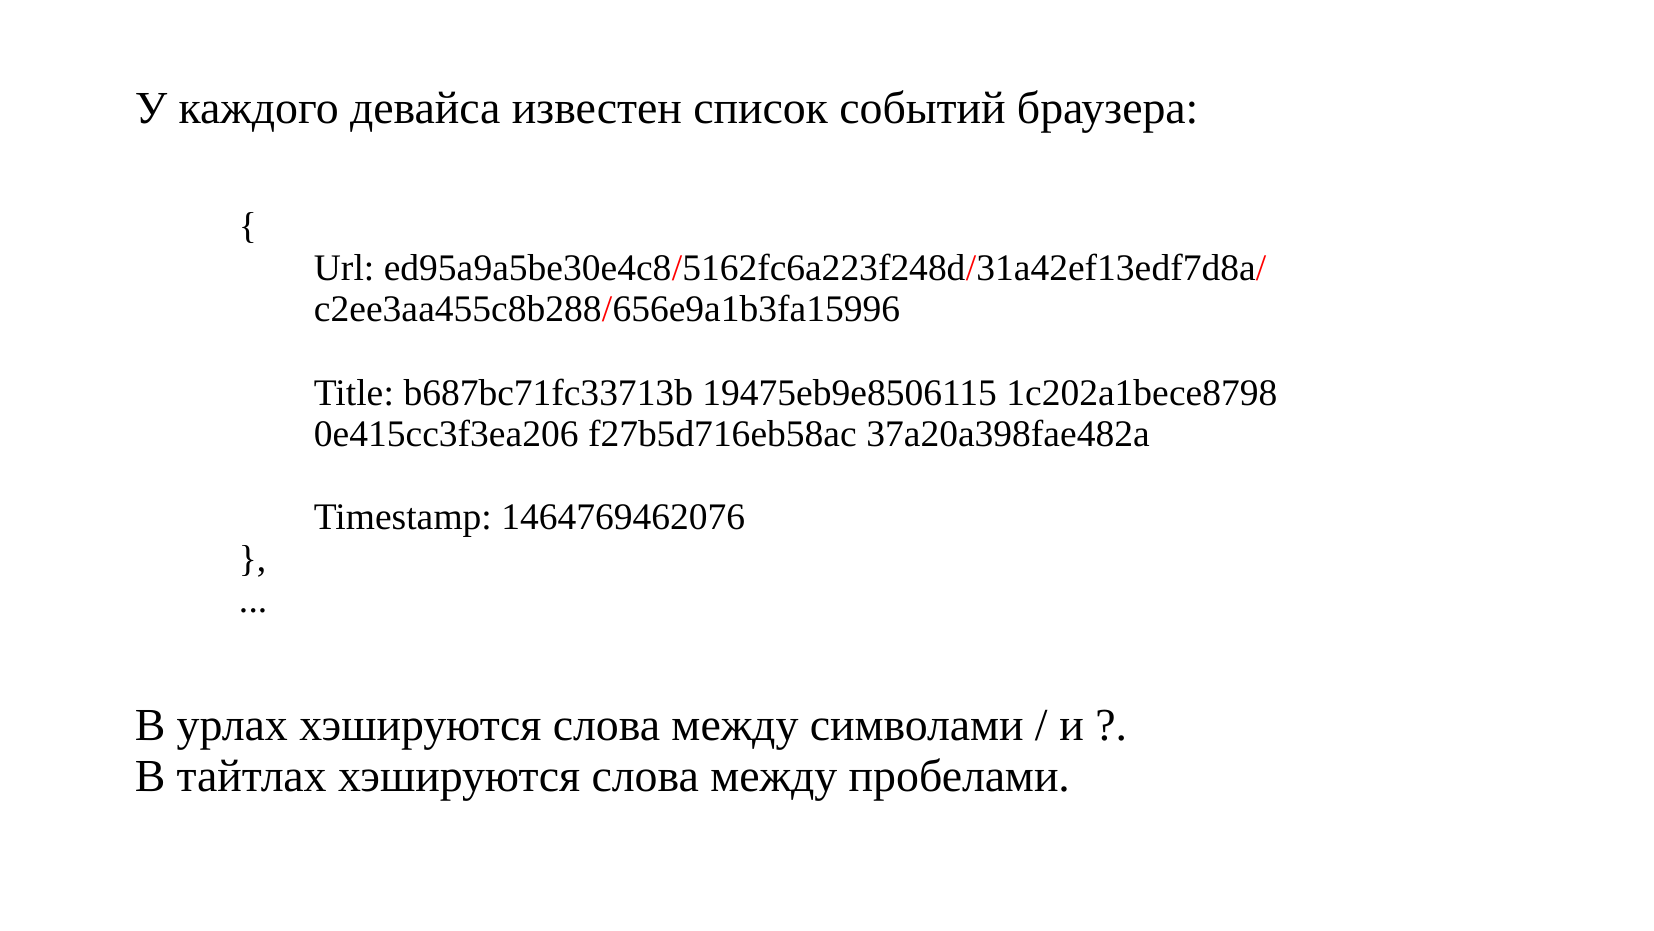

У каждого девайса известен список событий браузера:
{
	Url: ed95a9a5be30e4c8/5162fc6a223f248d/31a42ef13edf7d8a/
	c2ee3aa455c8b288/656e9a1b3fa15996
	Title: b687bc71fc33713b 19475eb9e8506115 1c202a1bece8798
	0e415cc3f3ea206 f27b5d716eb58ac 37a20a398fae482a
	Timestamp: 1464769462076
},
...
В урлах хэшируются слова между символами / и ?.
В тайтлах хэшируются слова между пробелами.